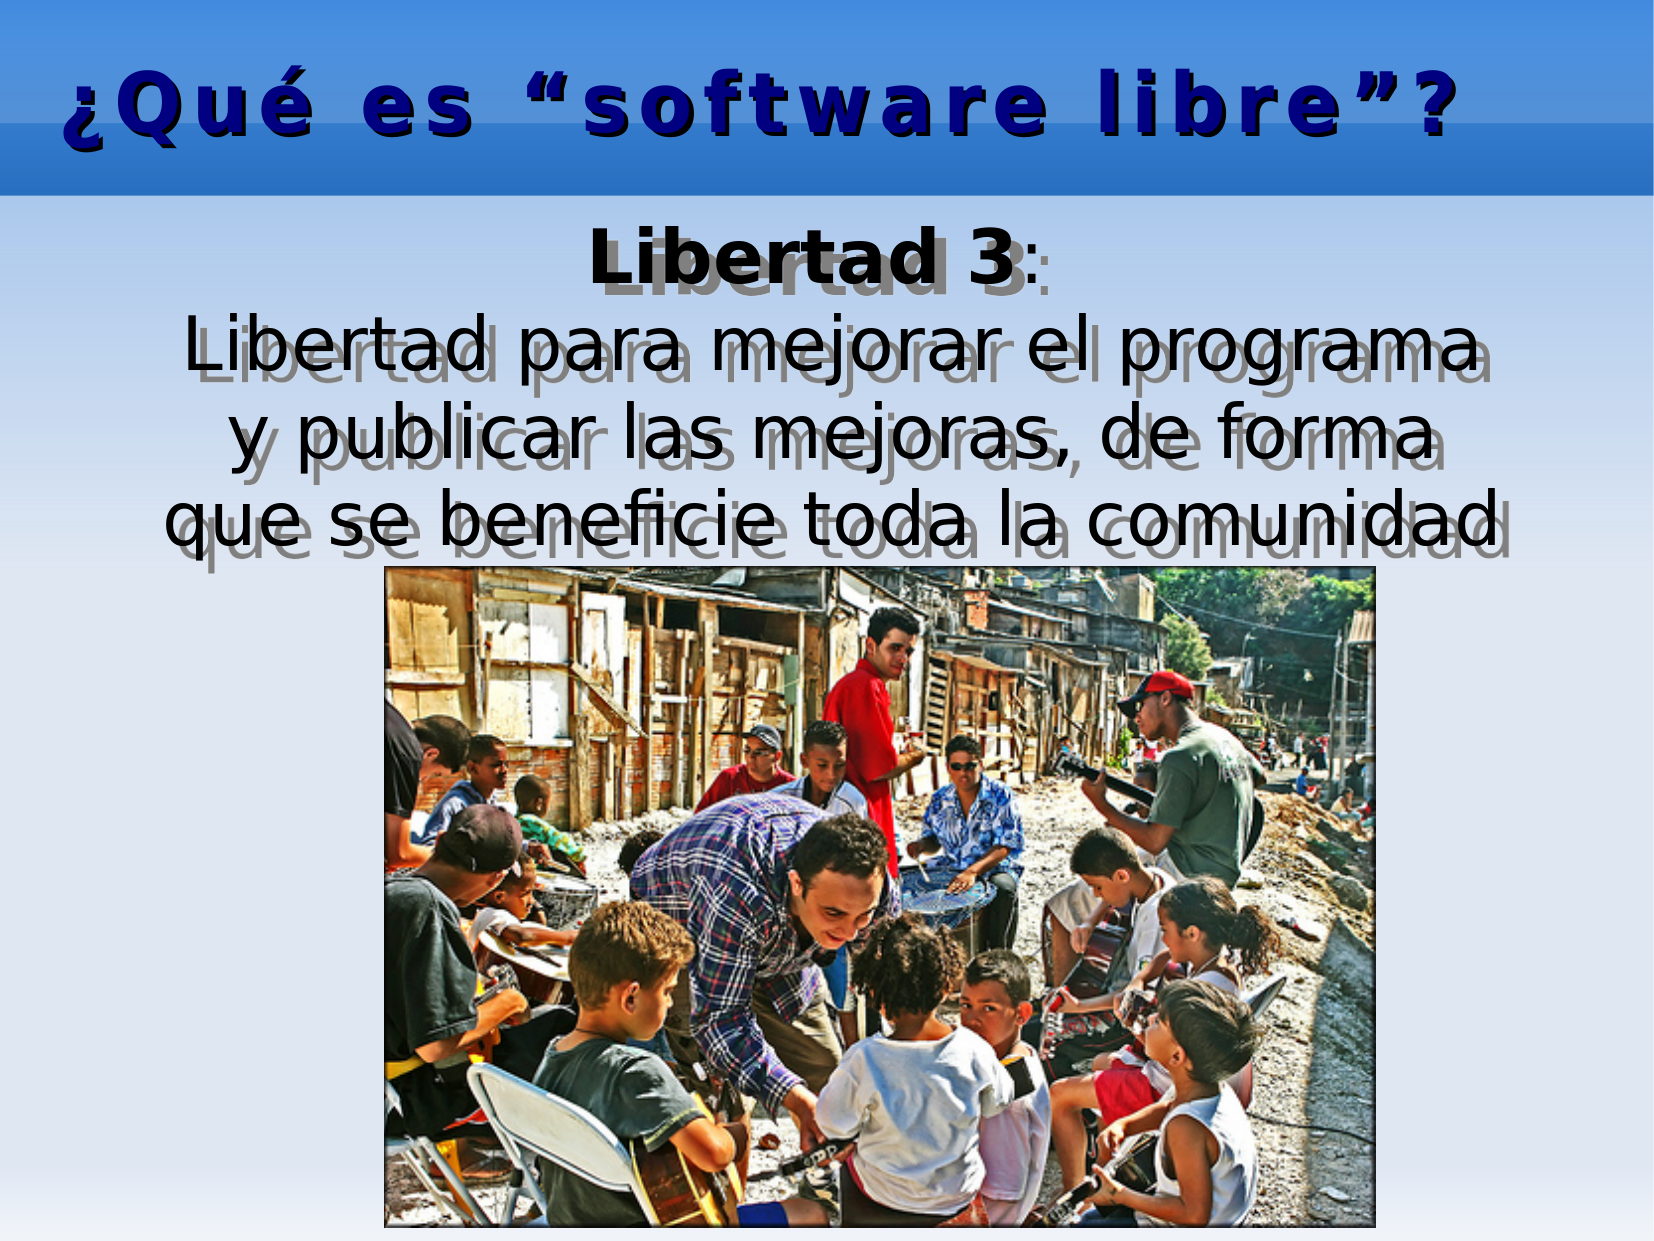

# ¿Qué es “software libre”?
Libertad 3:
Libertad para mejorar el programa
y publicar las mejoras, de forma
que se beneficie toda la comunidad